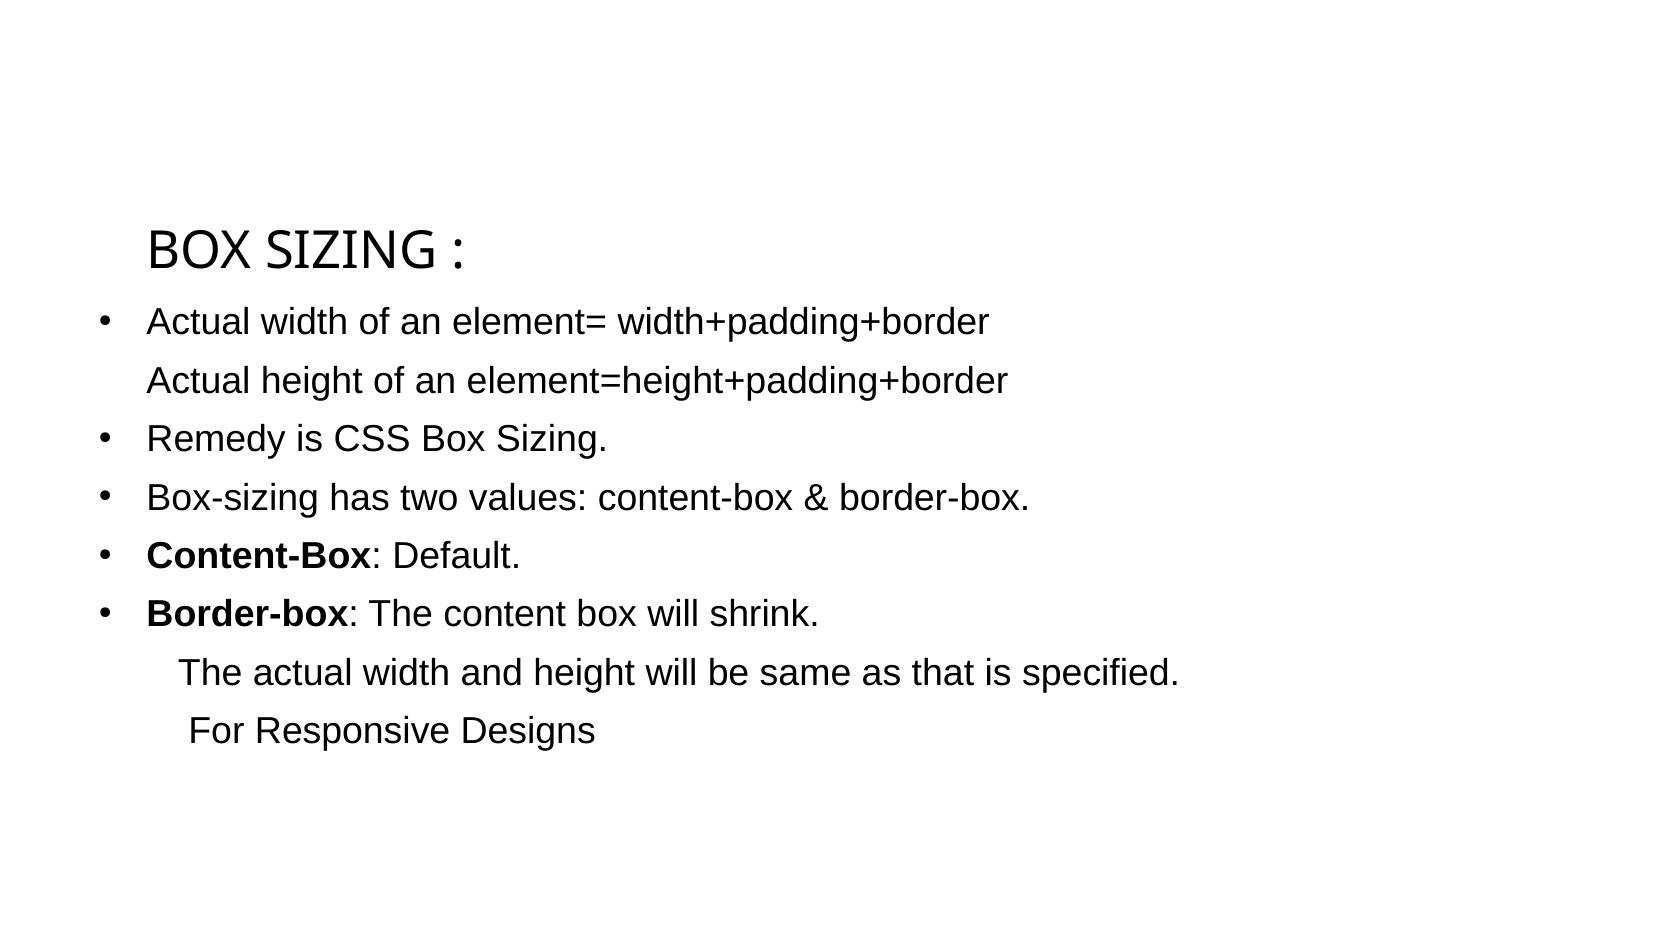

# BOX SIZING :
Actual width of an element= width+padding+border
Actual height of an element=height+padding+border
Remedy is CSS Box Sizing.
Box-sizing has two values: content-box & border-box.
Content-Box: Default.
Border-box: The content box will shrink.
 The actual width and height will be same as that is specified.
 For Responsive Designs